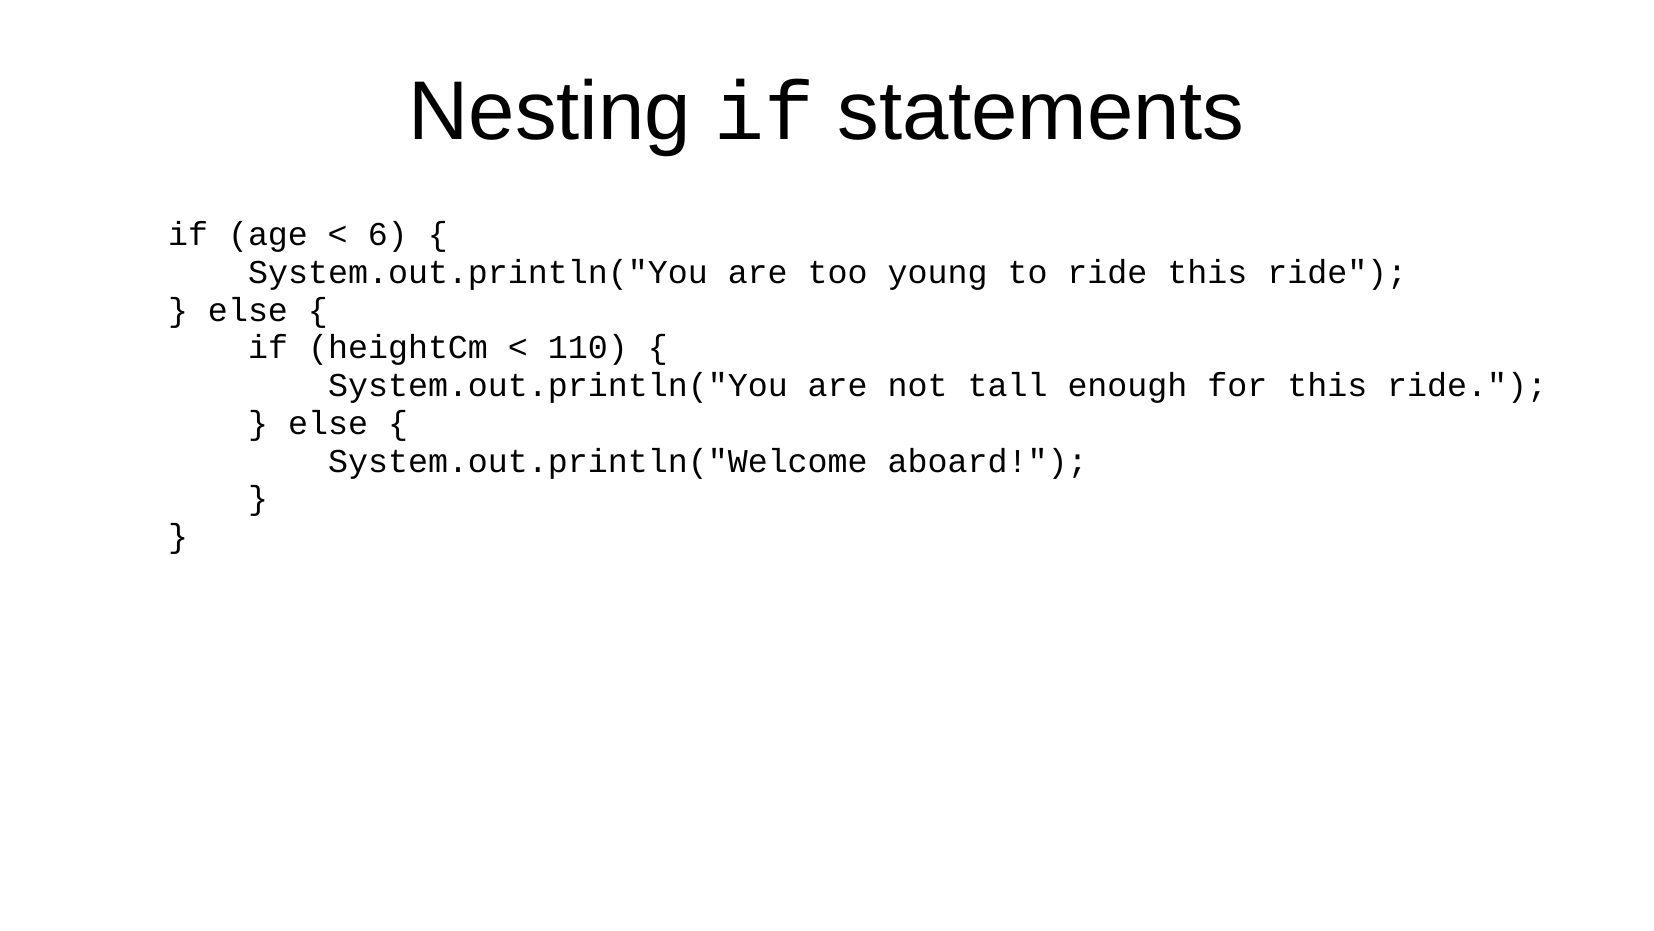

# Nesting if statements
if (age < 6) {
 System.out.println("You are too young to ride this ride");
} else {
 if (heightCm < 110) {
 System.out.println("You are not tall enough for this ride.");
 } else {
 System.out.println("Welcome aboard!");
 }
}